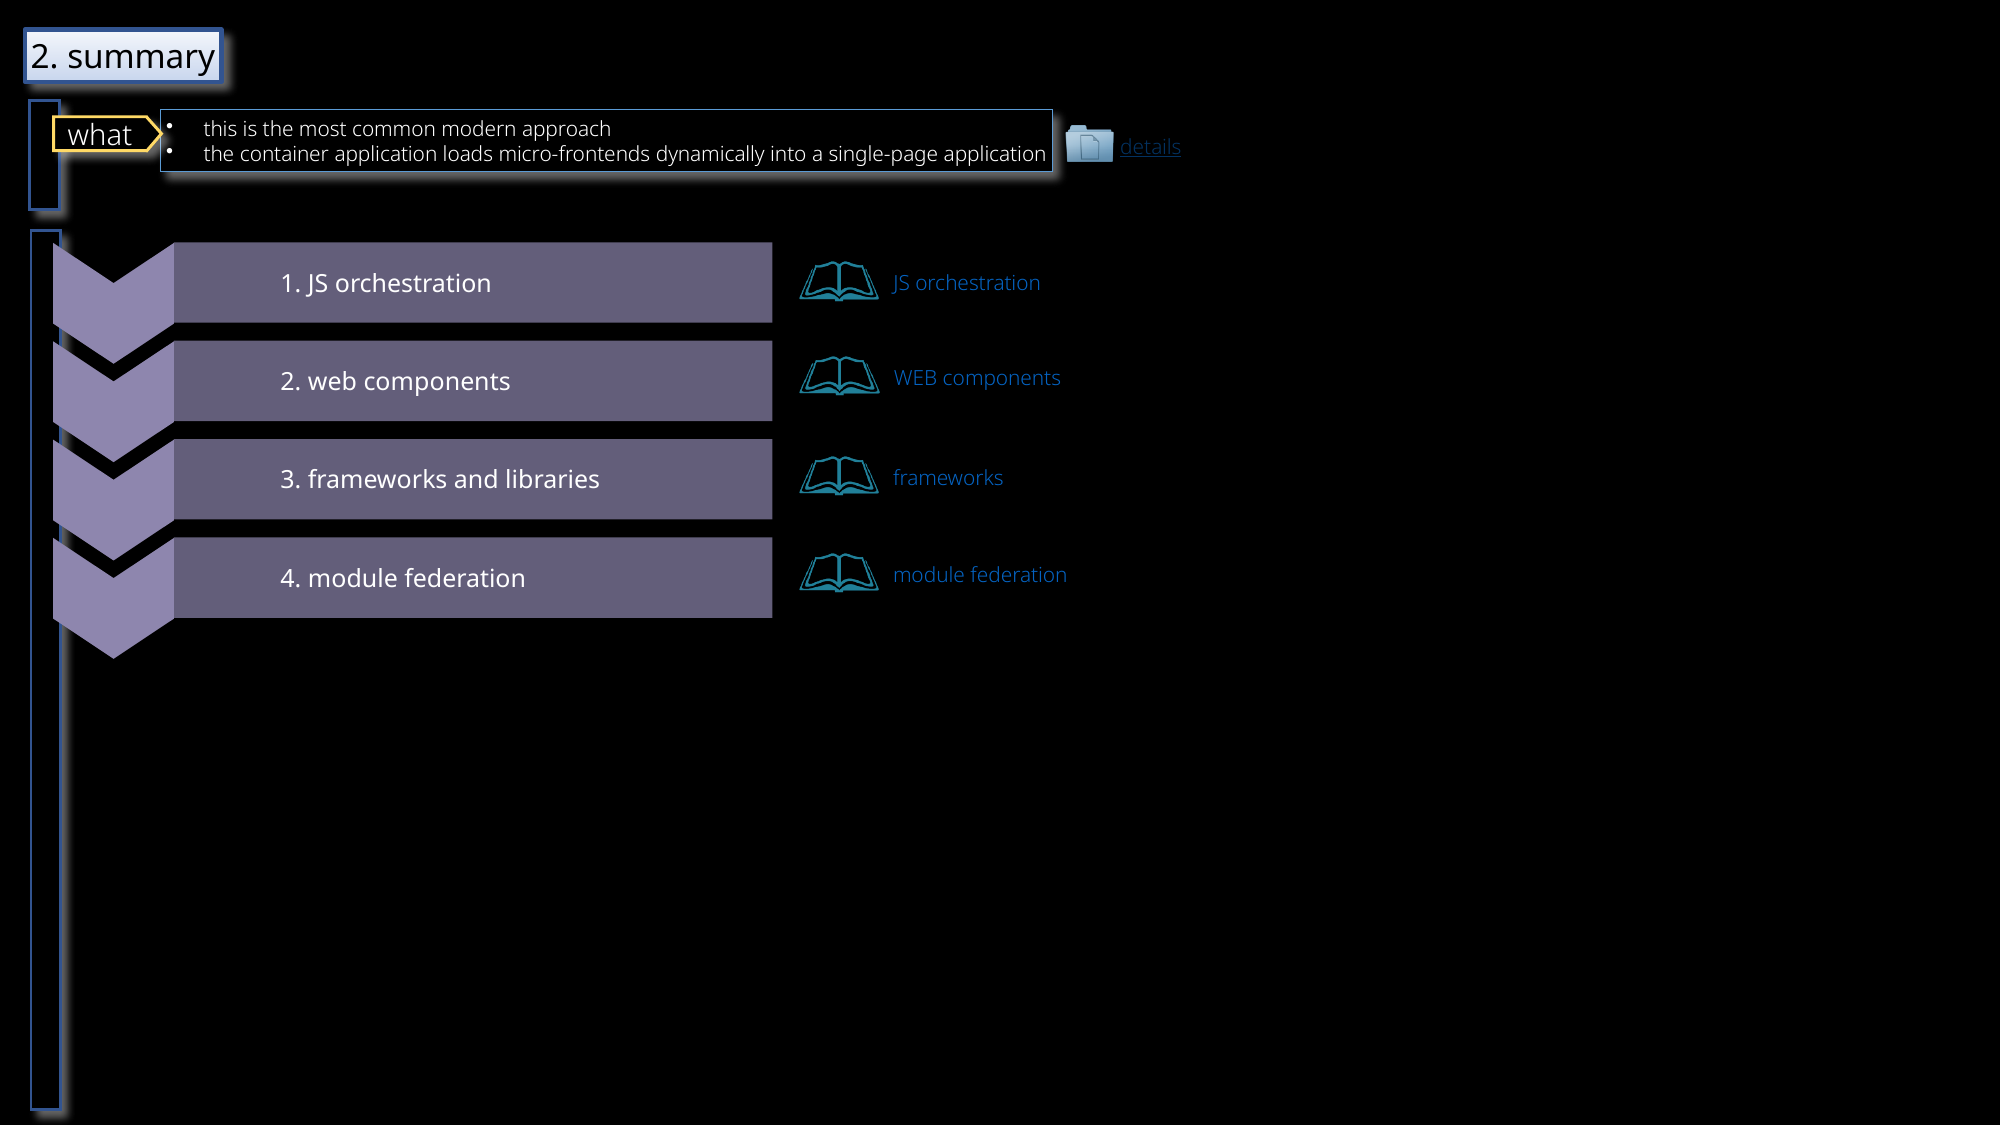

# 2. summary
this is the most common modern approach
the container application loads micro‑frontends dynamically into a single-page application
what
details
1. JS orchestration
JS orchestration
2. web components
WEB components
3. frameworks and libraries
frameworks
4. module federation
module federation